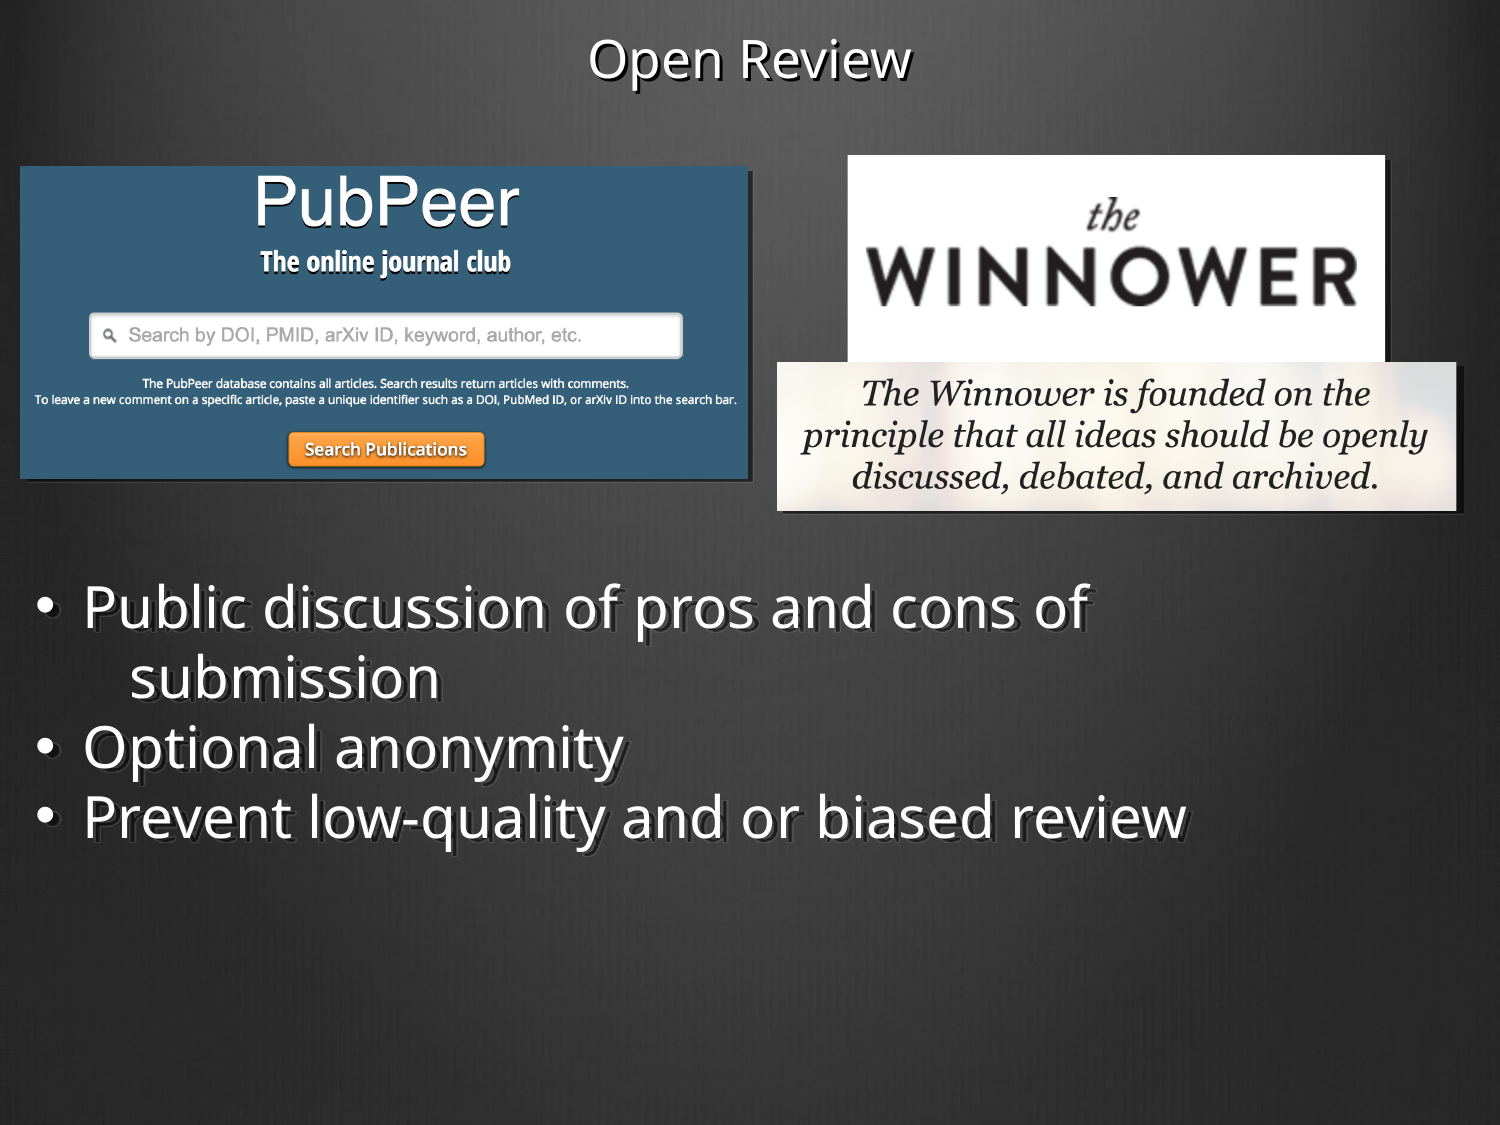

# Open Review
Public discussion of pros and cons of submission
Optional anonymity
Prevent low-quality and or biased review